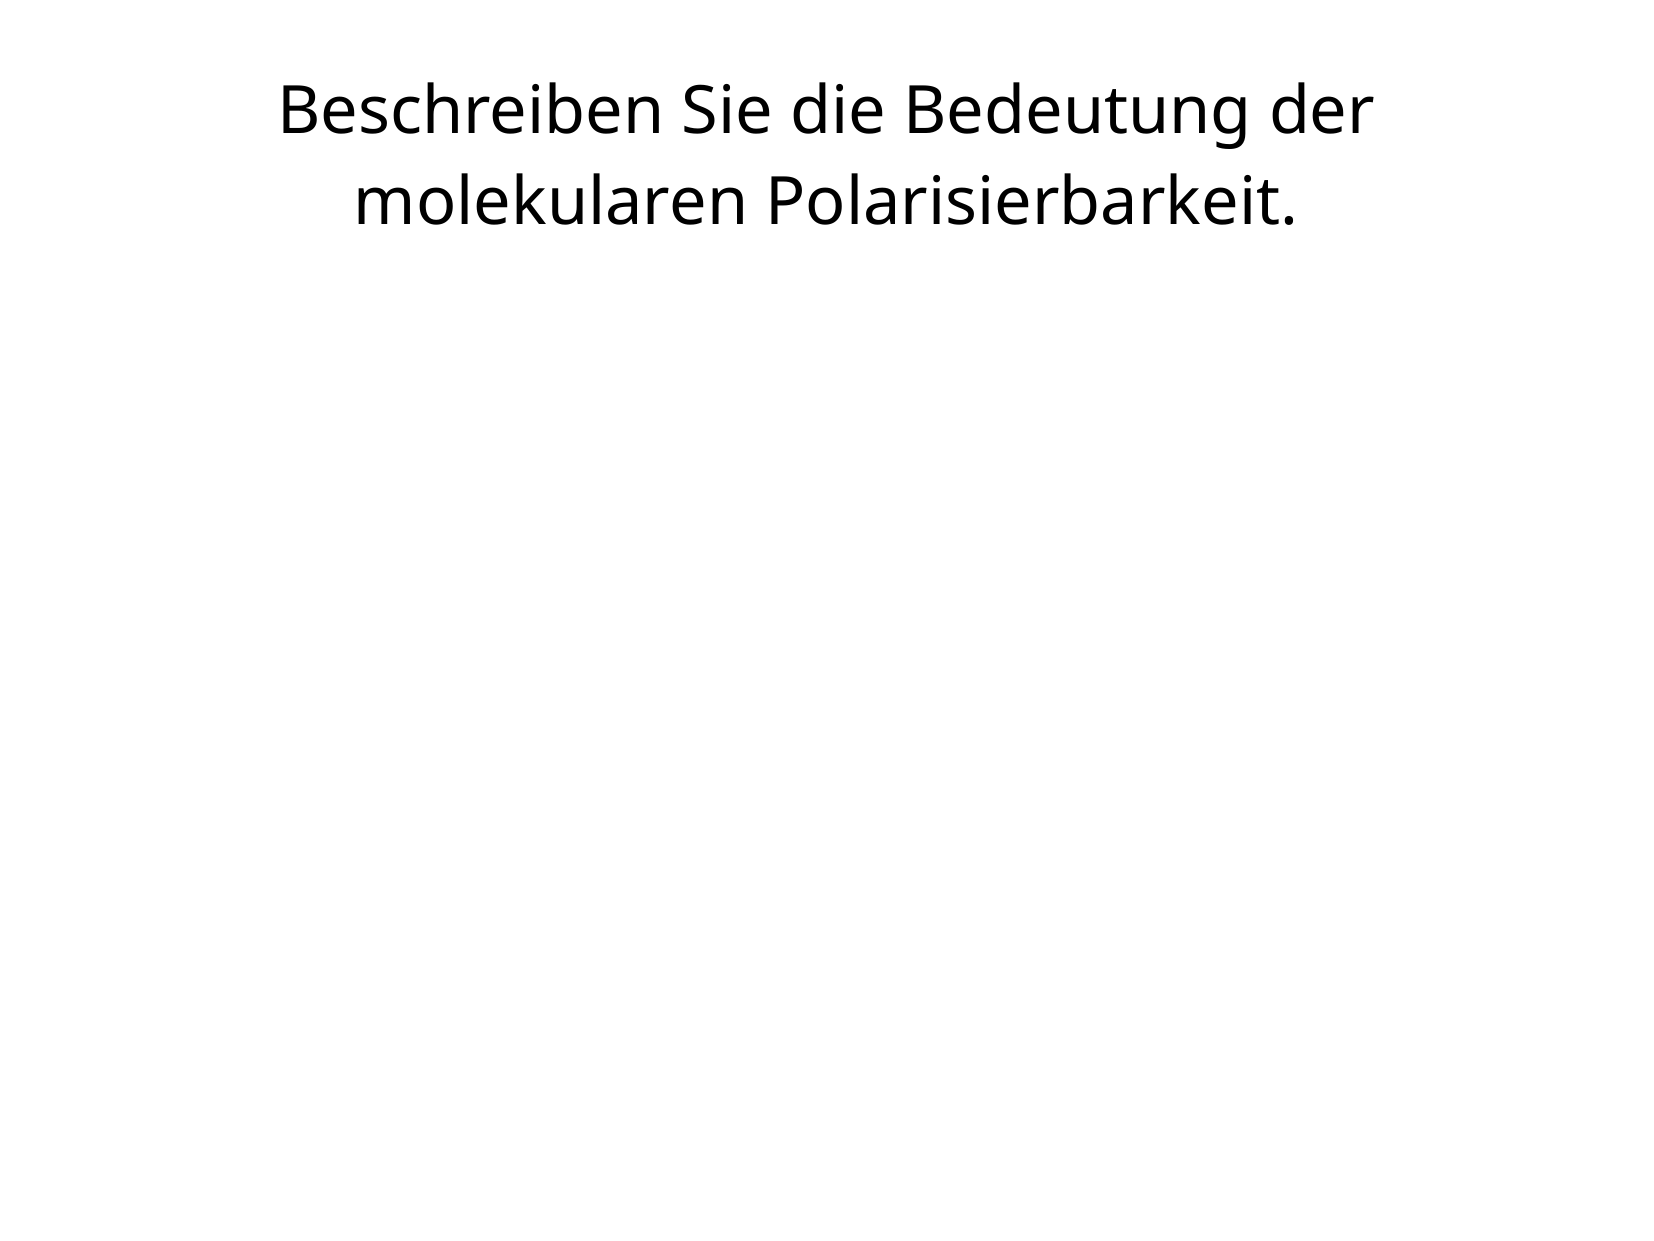

# Beschreiben Sie die Bedeutung der molekularen Polarisierbarkeit.